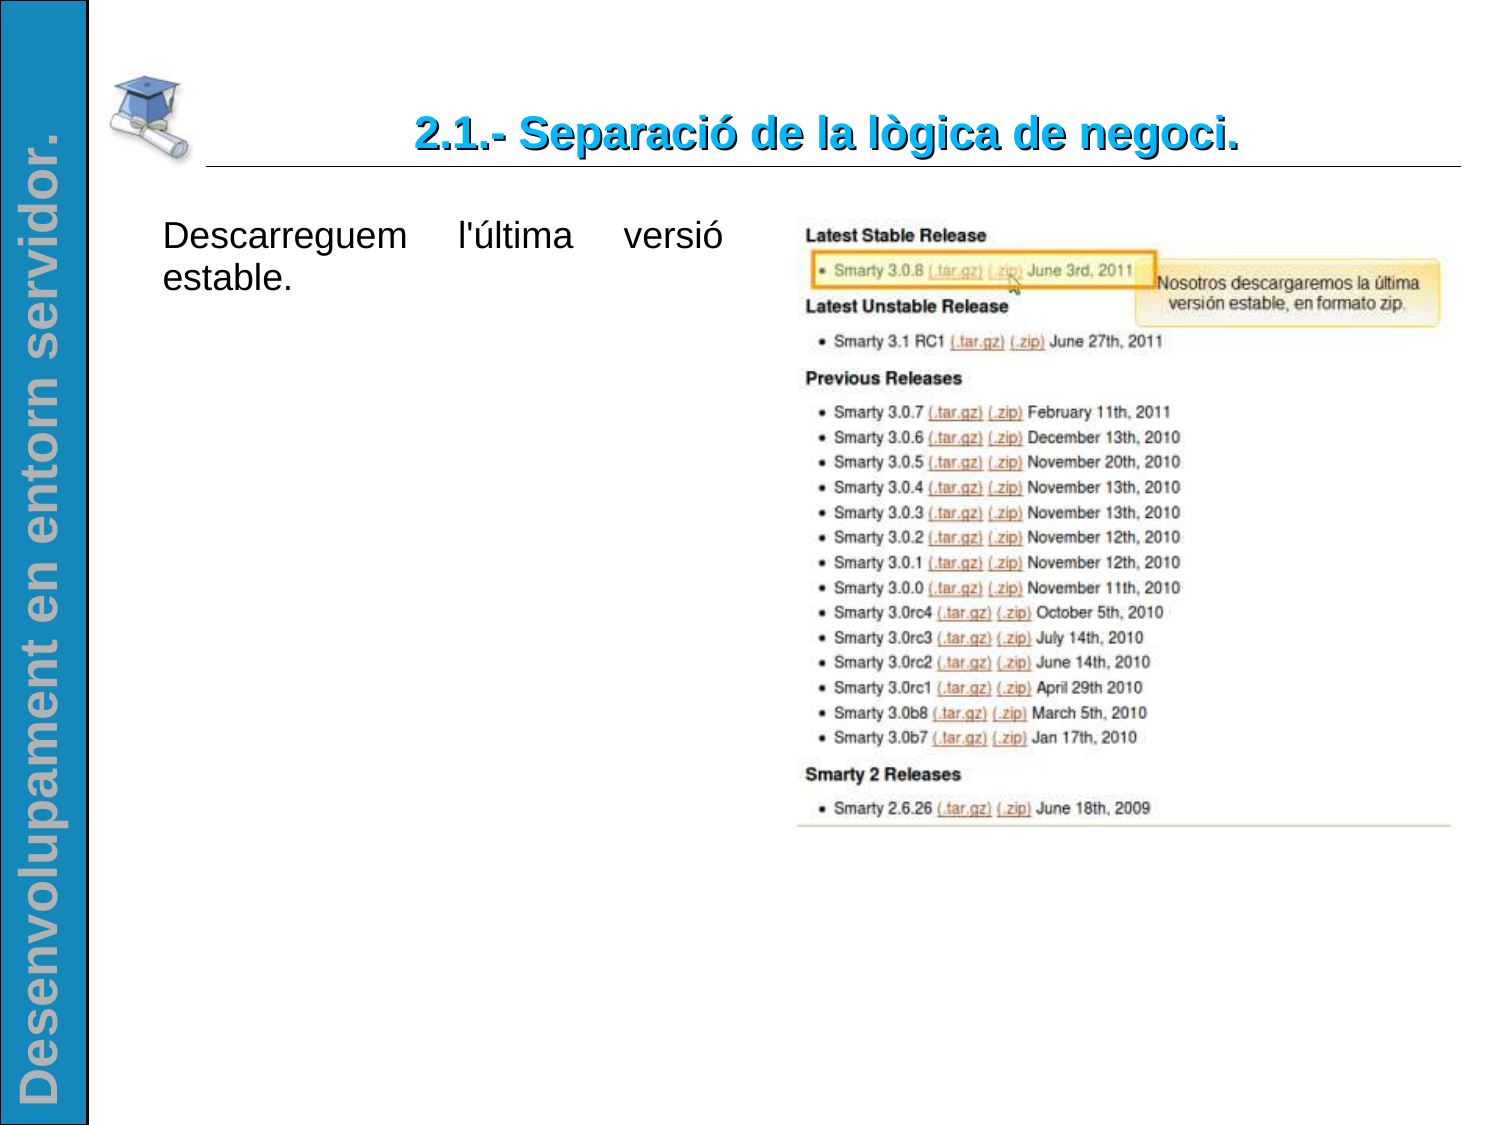

# 2.1.- Separació de la lògica de negoci.
Descarreguem l'última versió estable.